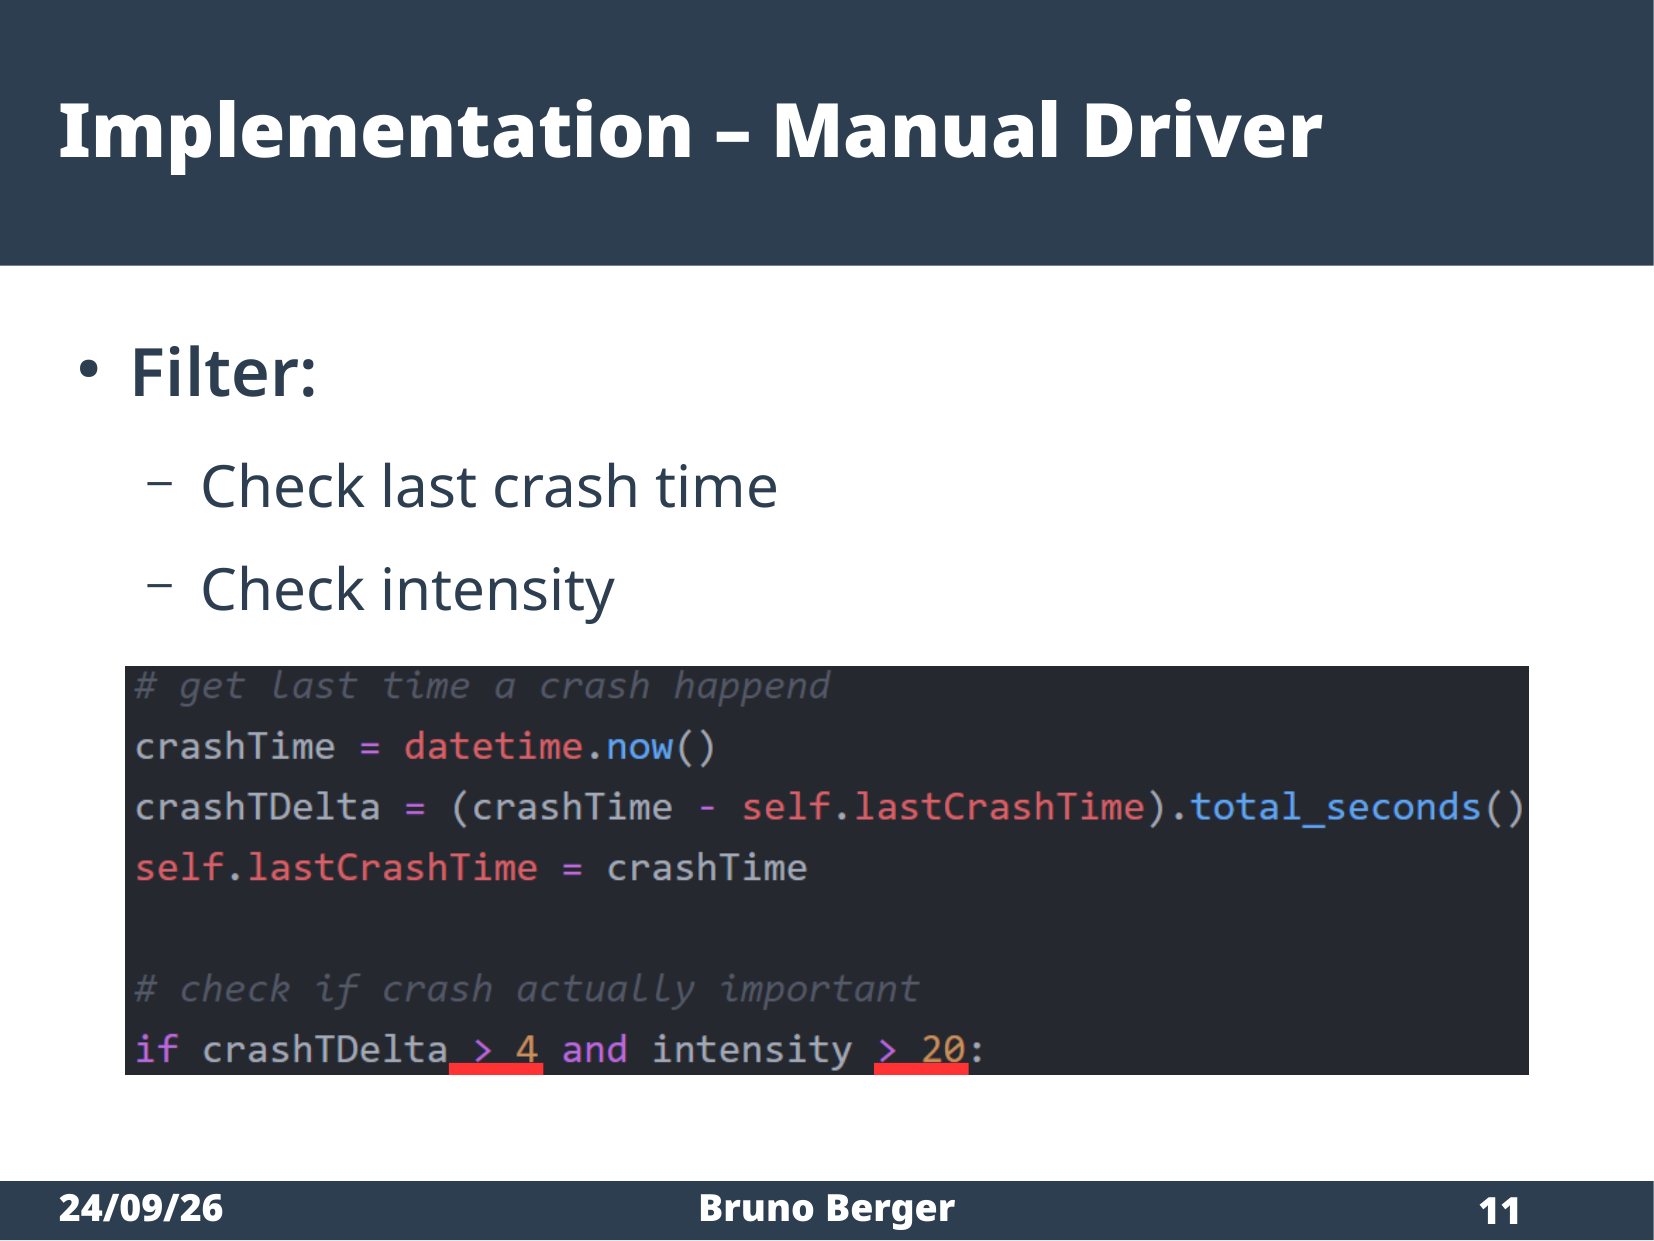

# Implementation – Manual Driver
Filter:
Check last crash time
Check intensity
Bruno Berger
11